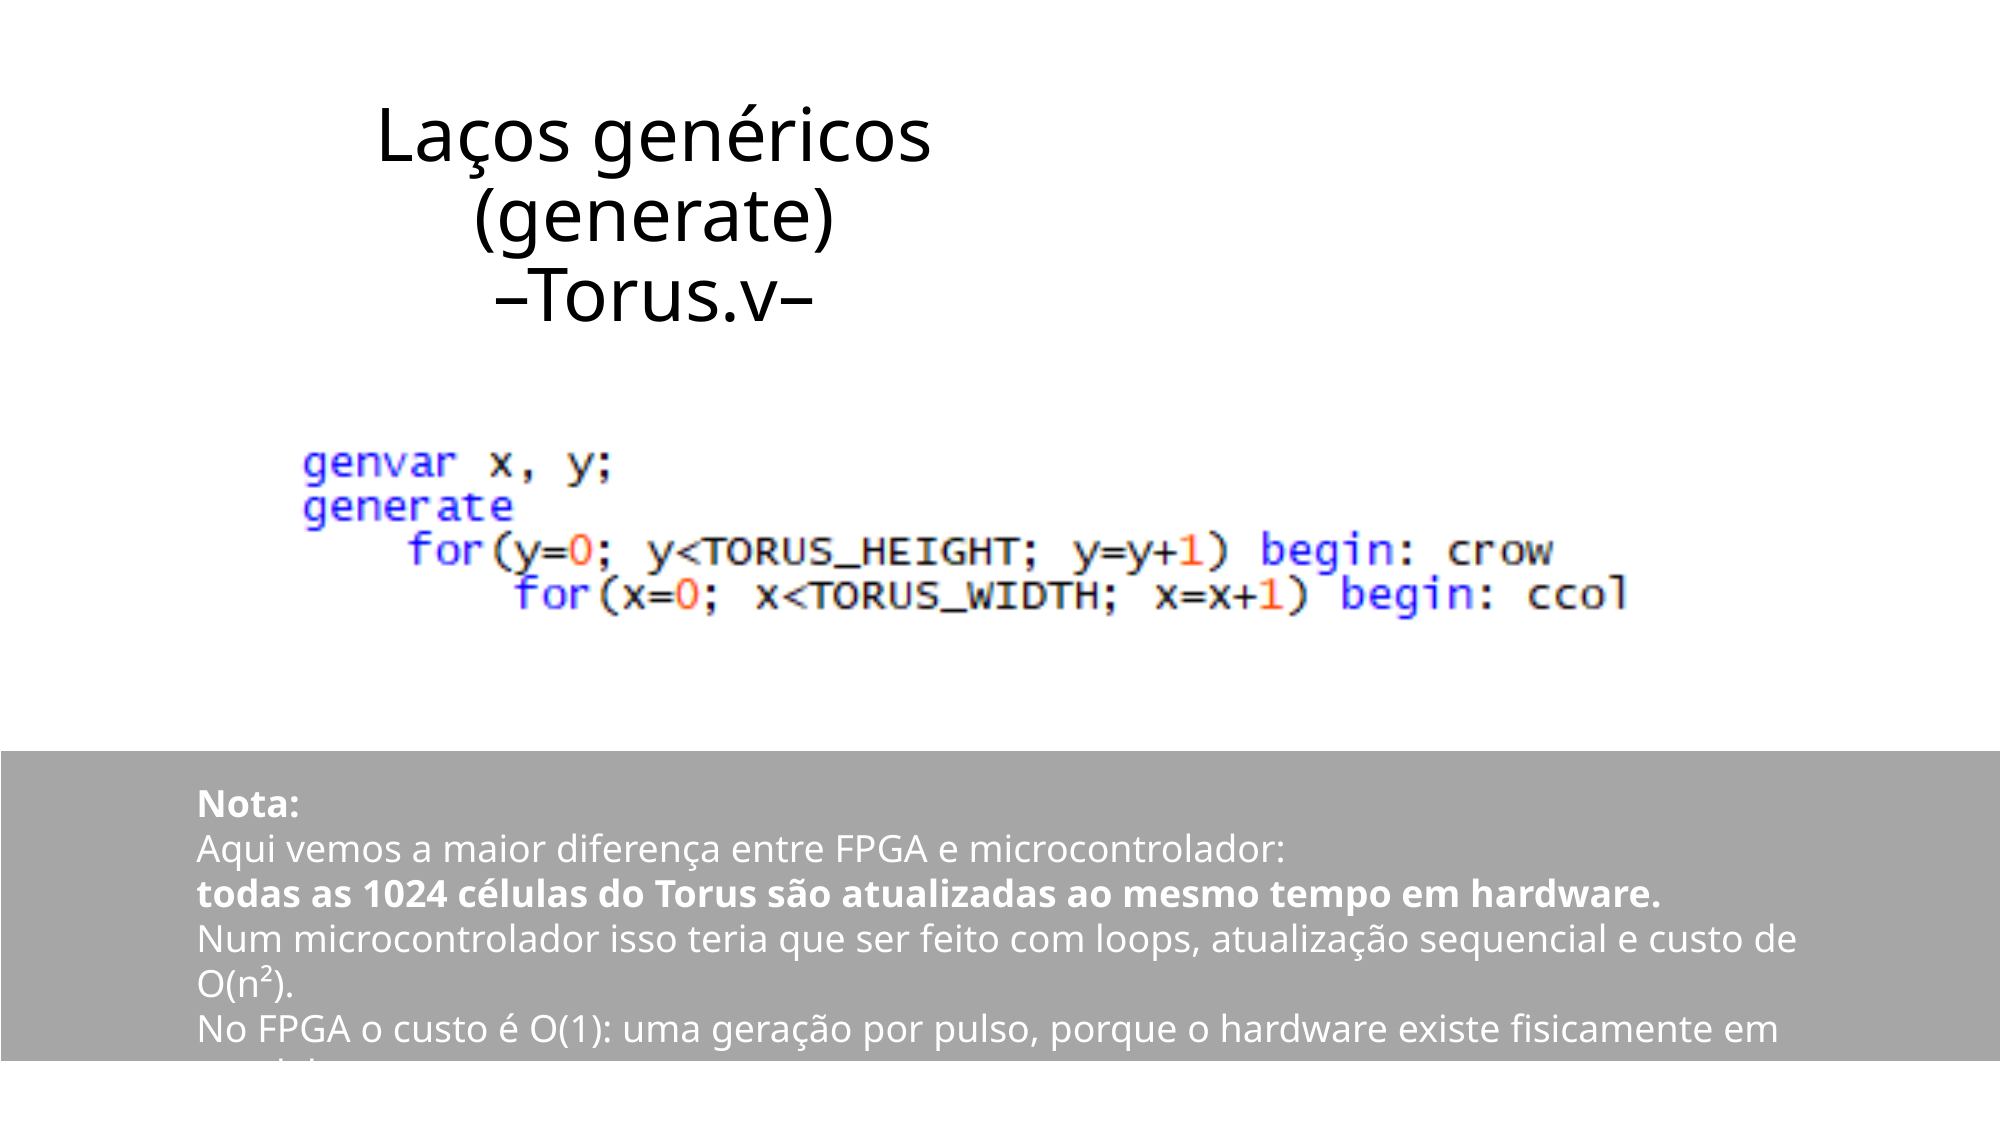

# Laços genéricos (generate) –Torus.v–
Nota:
Aqui vemos a maior diferença entre FPGA e microcontrolador:
todas as 1024 células do Torus são atualizadas ao mesmo tempo em hardware.
Num microcontrolador isso teria que ser feito com loops, atualização sequencial e custo de O(n²).
No FPGA o custo é O(1): uma geração por pulso, porque o hardware existe fisicamente em paralelo